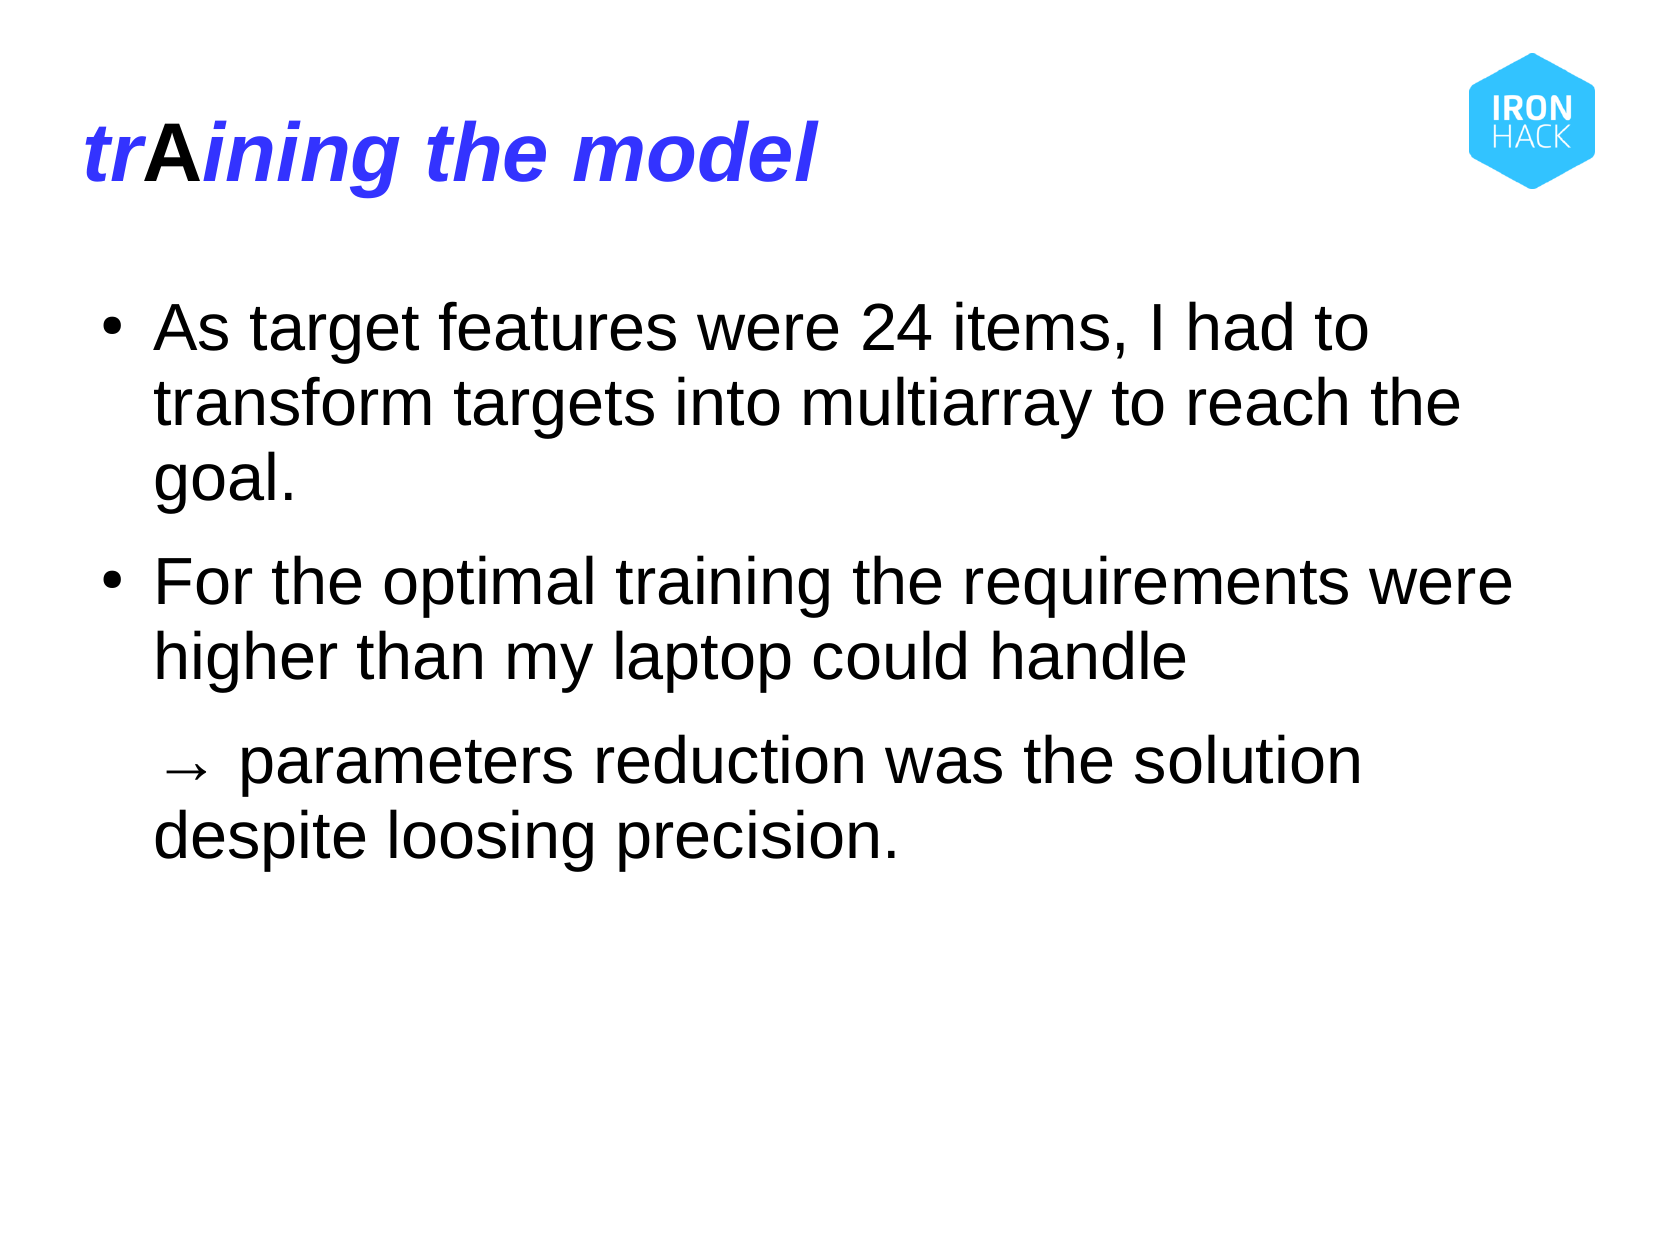

# trAining the model
As target features were 24 items, I had to transform targets into multiarray to reach the goal.
For the optimal training the requirements were higher than my laptop could handle
→ parameters reduction was the solution despite loosing precision.